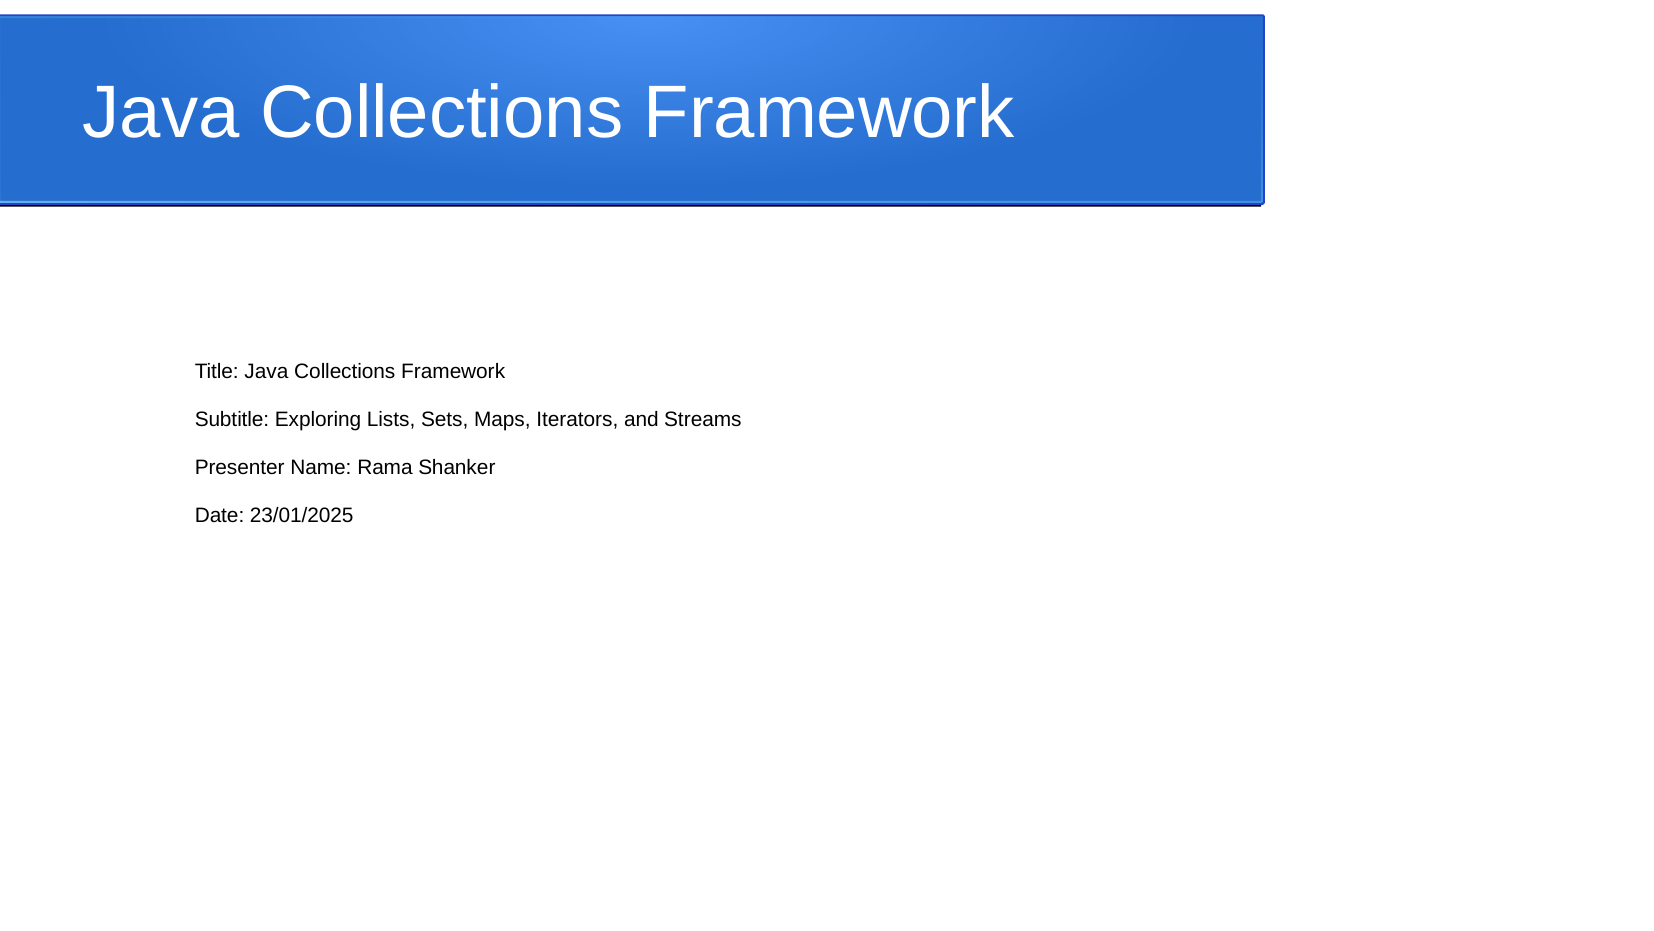

# Java Collections Framework
Title: Java Collections Framework
Subtitle: Exploring Lists, Sets, Maps, Iterators, and Streams
Presenter Name: Rama Shanker
Date: 23/01/2025